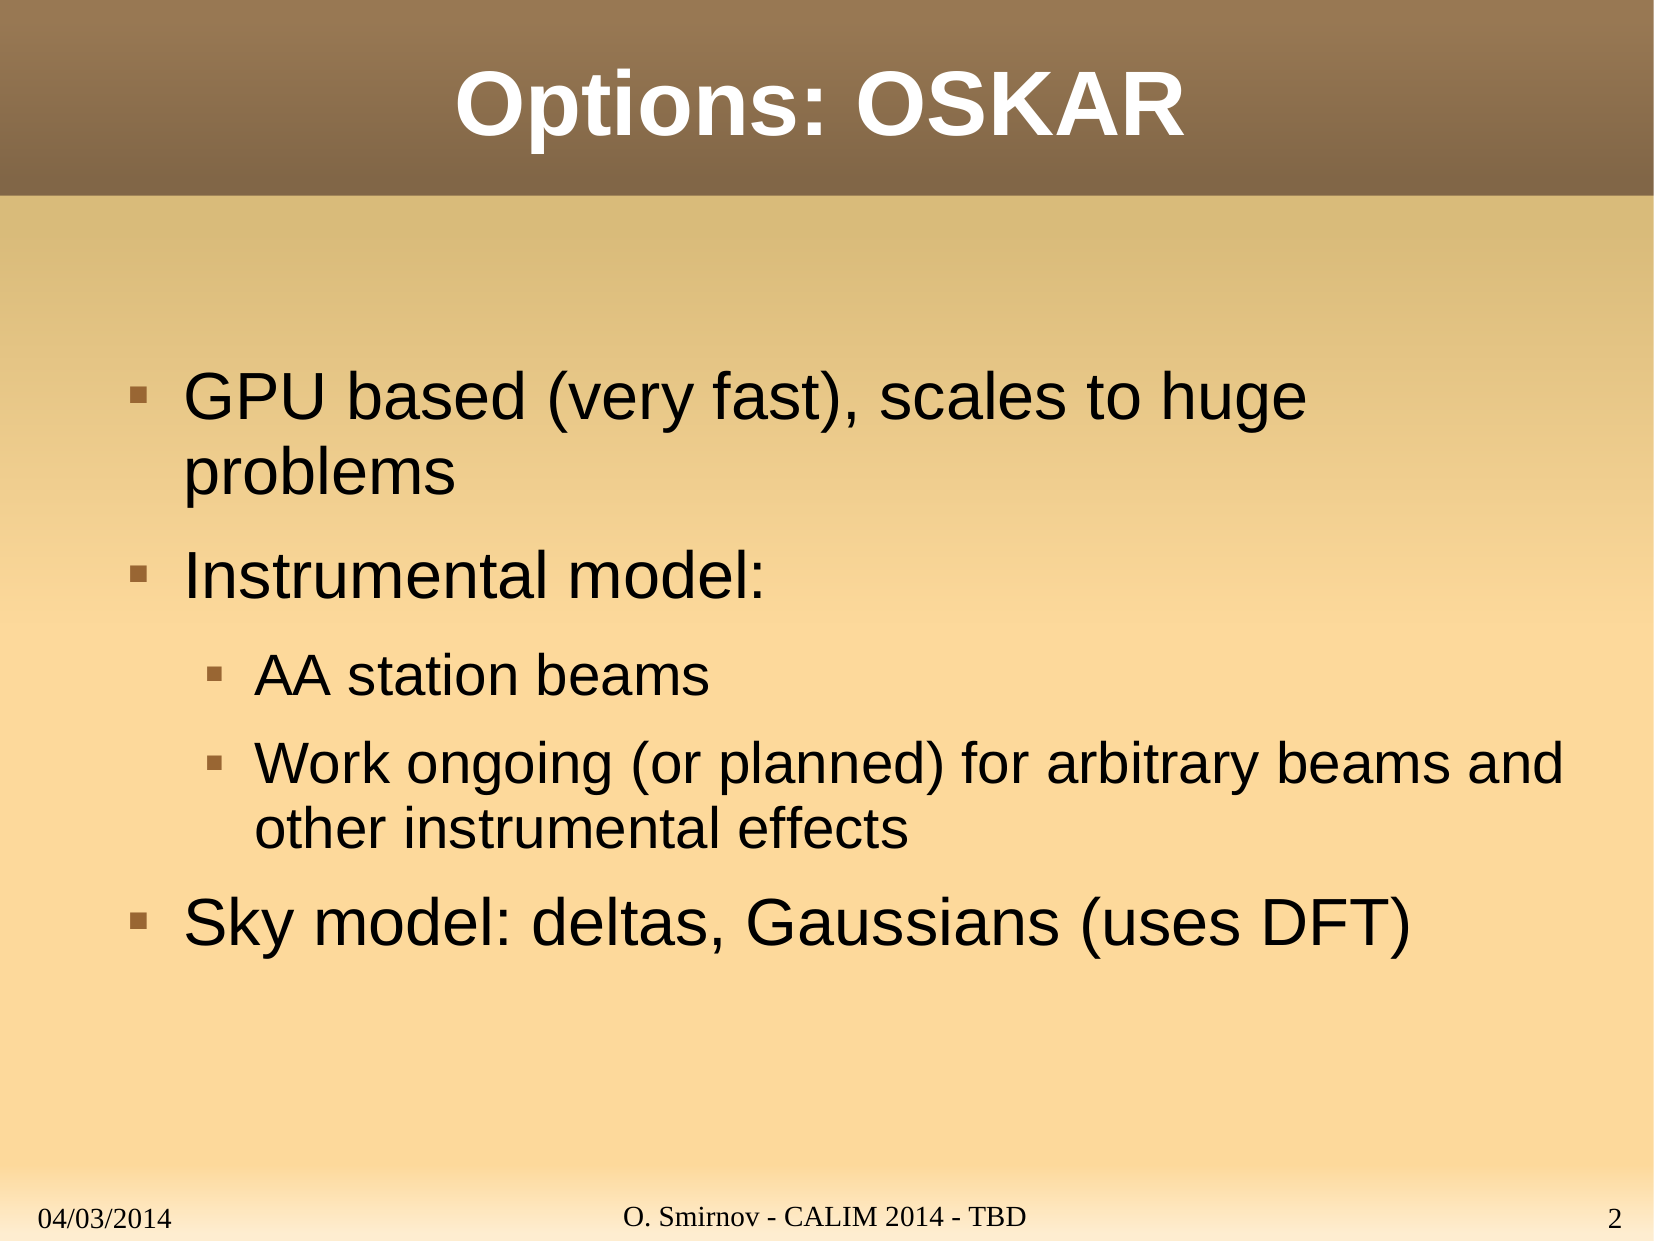

# Options: OSKAR
GPU based (very fast), scales to huge problems
Instrumental model:
AA station beams
Work ongoing (or planned) for arbitrary beams and other instrumental effects
Sky model: deltas, Gaussians (uses DFT)
O. Smirnov - CALIM 2014 - TBD
04/03/2014
2